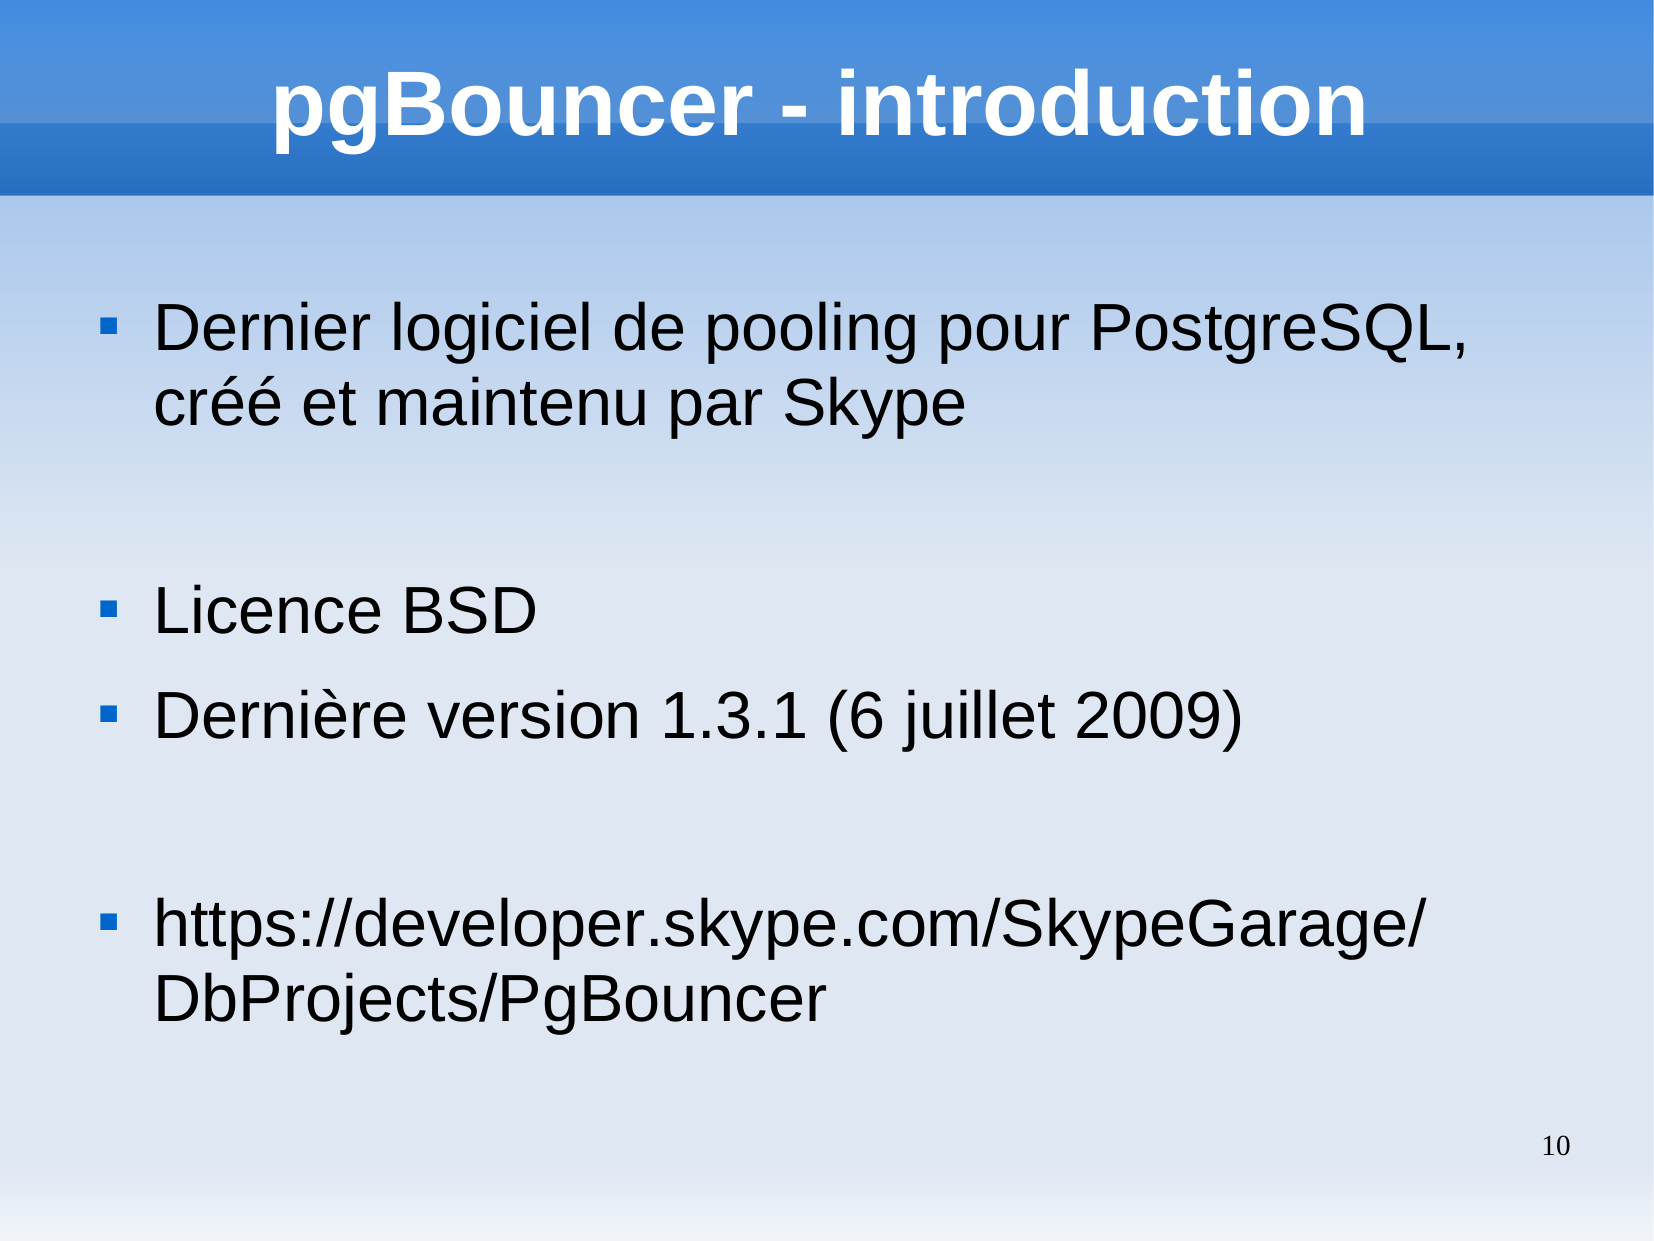

# pgBouncer - introduction
Dernier logiciel de pooling pour PostgreSQL, créé et maintenu par Skype
Licence BSD
Dernière version 1.3.1 (6 juillet 2009)
https://developer.skype.com/SkypeGarage/DbProjects/PgBouncer
10